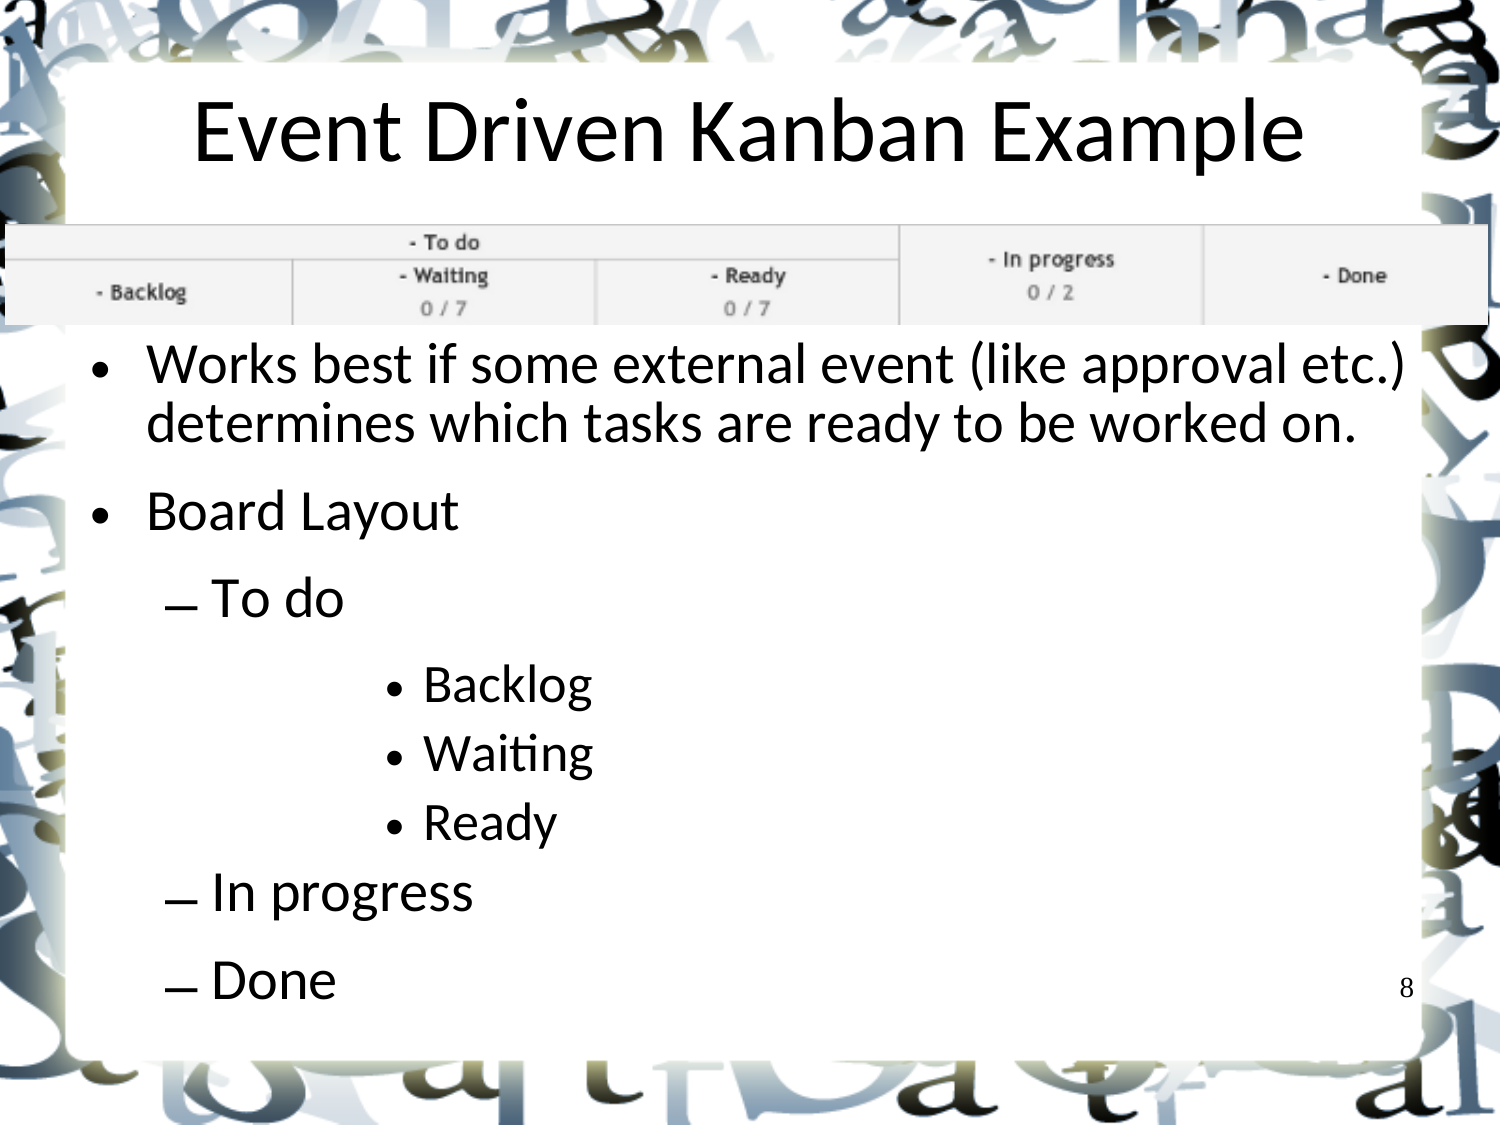

# Event Driven Kanban Example
Works best if some external event (like approval etc.) determines which tasks are ready to be worked on.
Board Layout
To do
Backlog
Waiting
Ready
In progress
Done
8